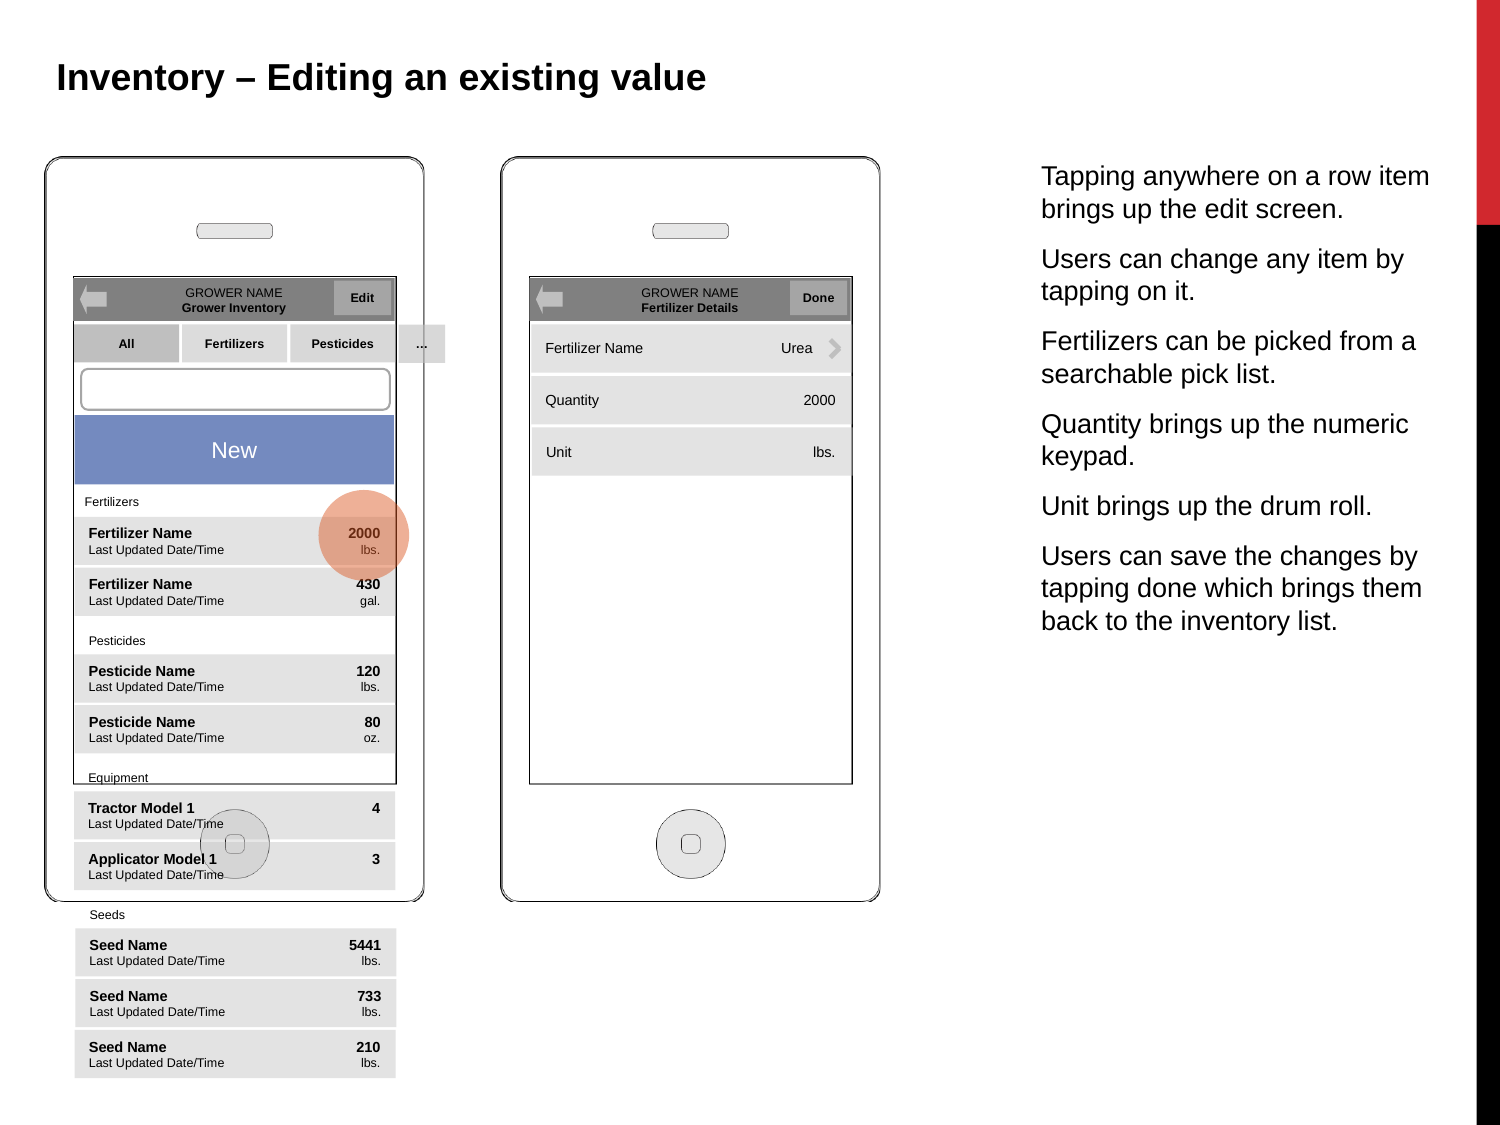

Inventory – Editing an existing value
Tapping anywhere on a row item brings up the edit screen.
Users can change any item by tapping on it.
Fertilizers can be picked from a searchable pick list.
Quantity brings up the numeric keypad.
Unit brings up the drum roll.
Users can save the changes by tapping done which brings them back to the inventory list.
GROWER NAME
Grower Inventory
GROWER NAME
Fertilizer Details
Edit
Done
All
Fertilizers
Pesticides
Urea
Fertilizer Name
…
Quantity
2000
New
Unit
lbs.
Fertilizers
Fertilizer Name
Last Updated Date/Time
2000
lbs.
Fertilizer Name
Last Updated Date/Time
430
gal.
Pesticides
Pesticide Name
Last Updated Date/Time
120
lbs.
Pesticide Name
Last Updated Date/Time
80
oz.
Equipment
Tractor Model 1
Last Updated Date/Time
4
Applicator Model 1
Last Updated Date/Time
3
Seeds
Seed Name
Last Updated Date/Time
5441
lbs.
Seed Name
Last Updated Date/Time
733
lbs.
Seed Name
Last Updated Date/Time
210
lbs.